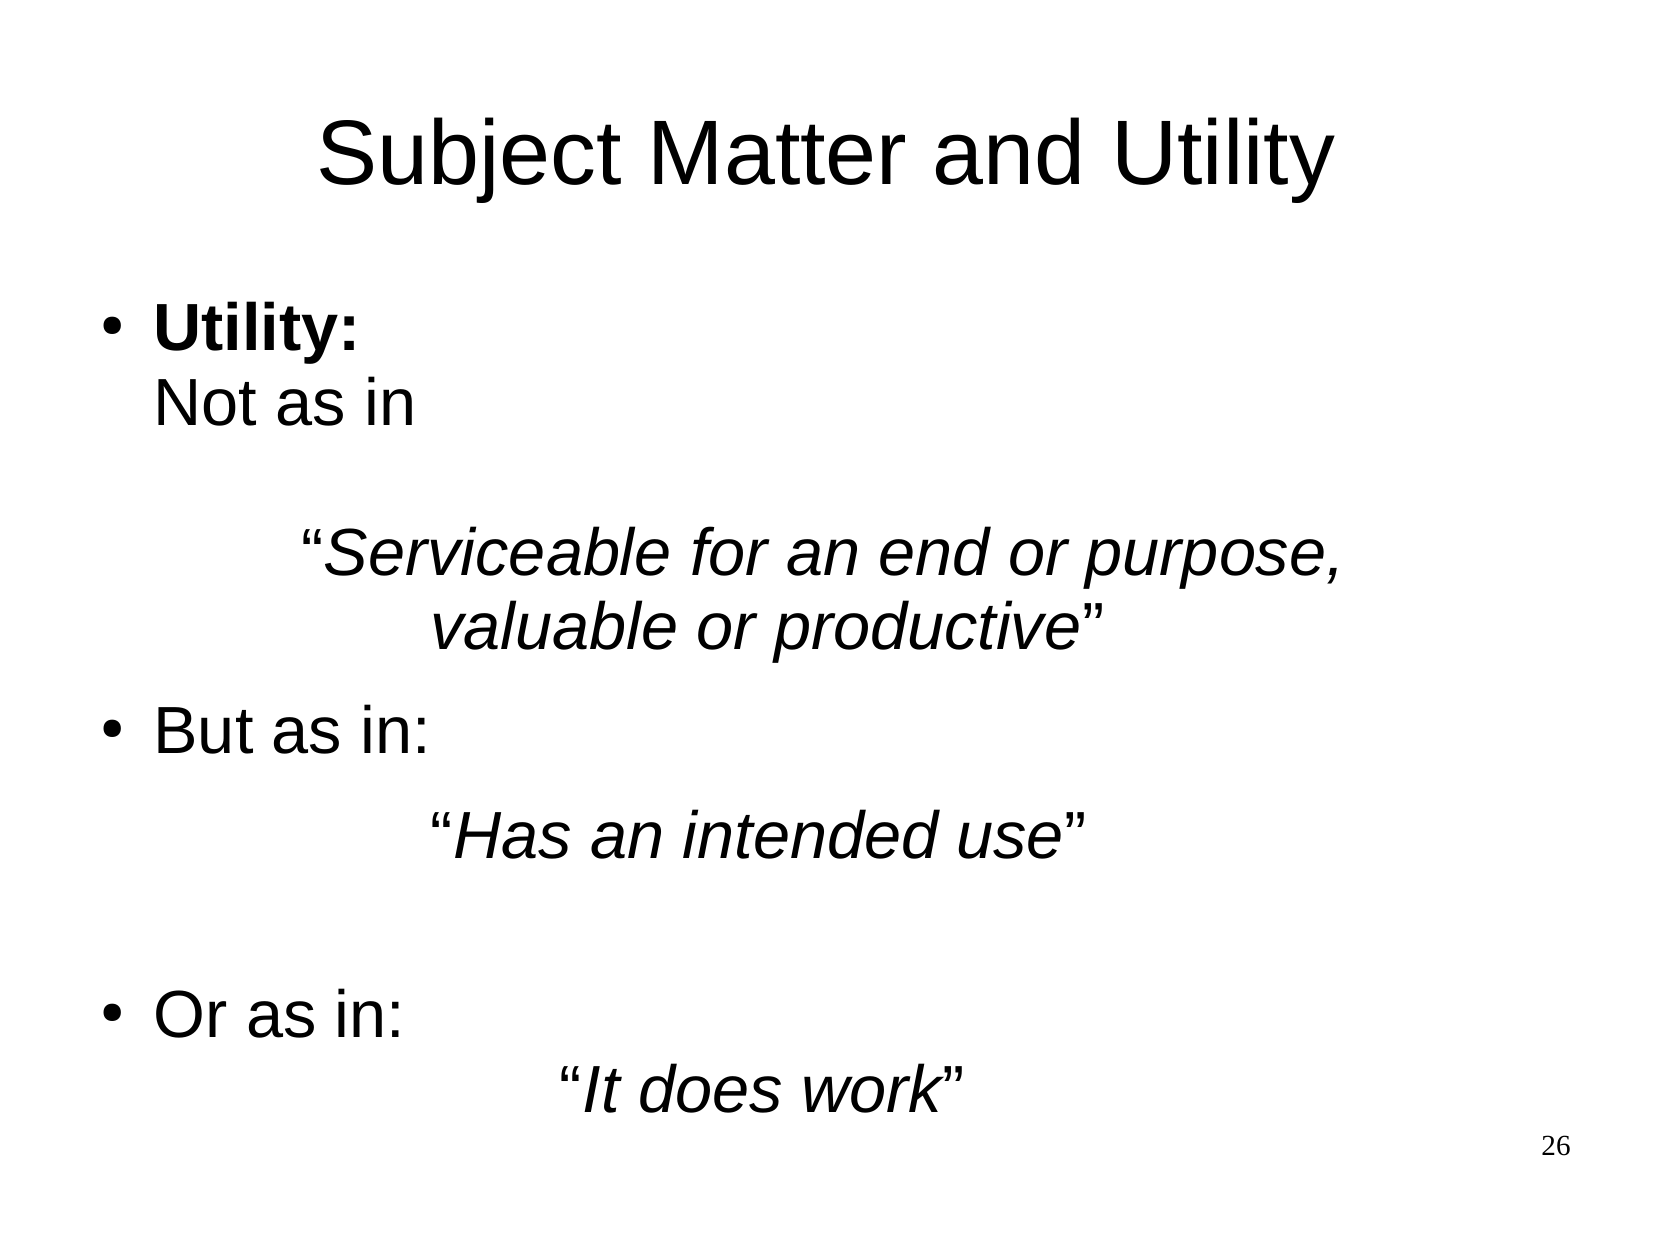

# Subject Matter and Utility
Utility:
Not as in
 “Serviceable for an end or purpose,
 valuable or productive”
But as in:
 “Has an intended use”
Or as in:
 “It does work”
26